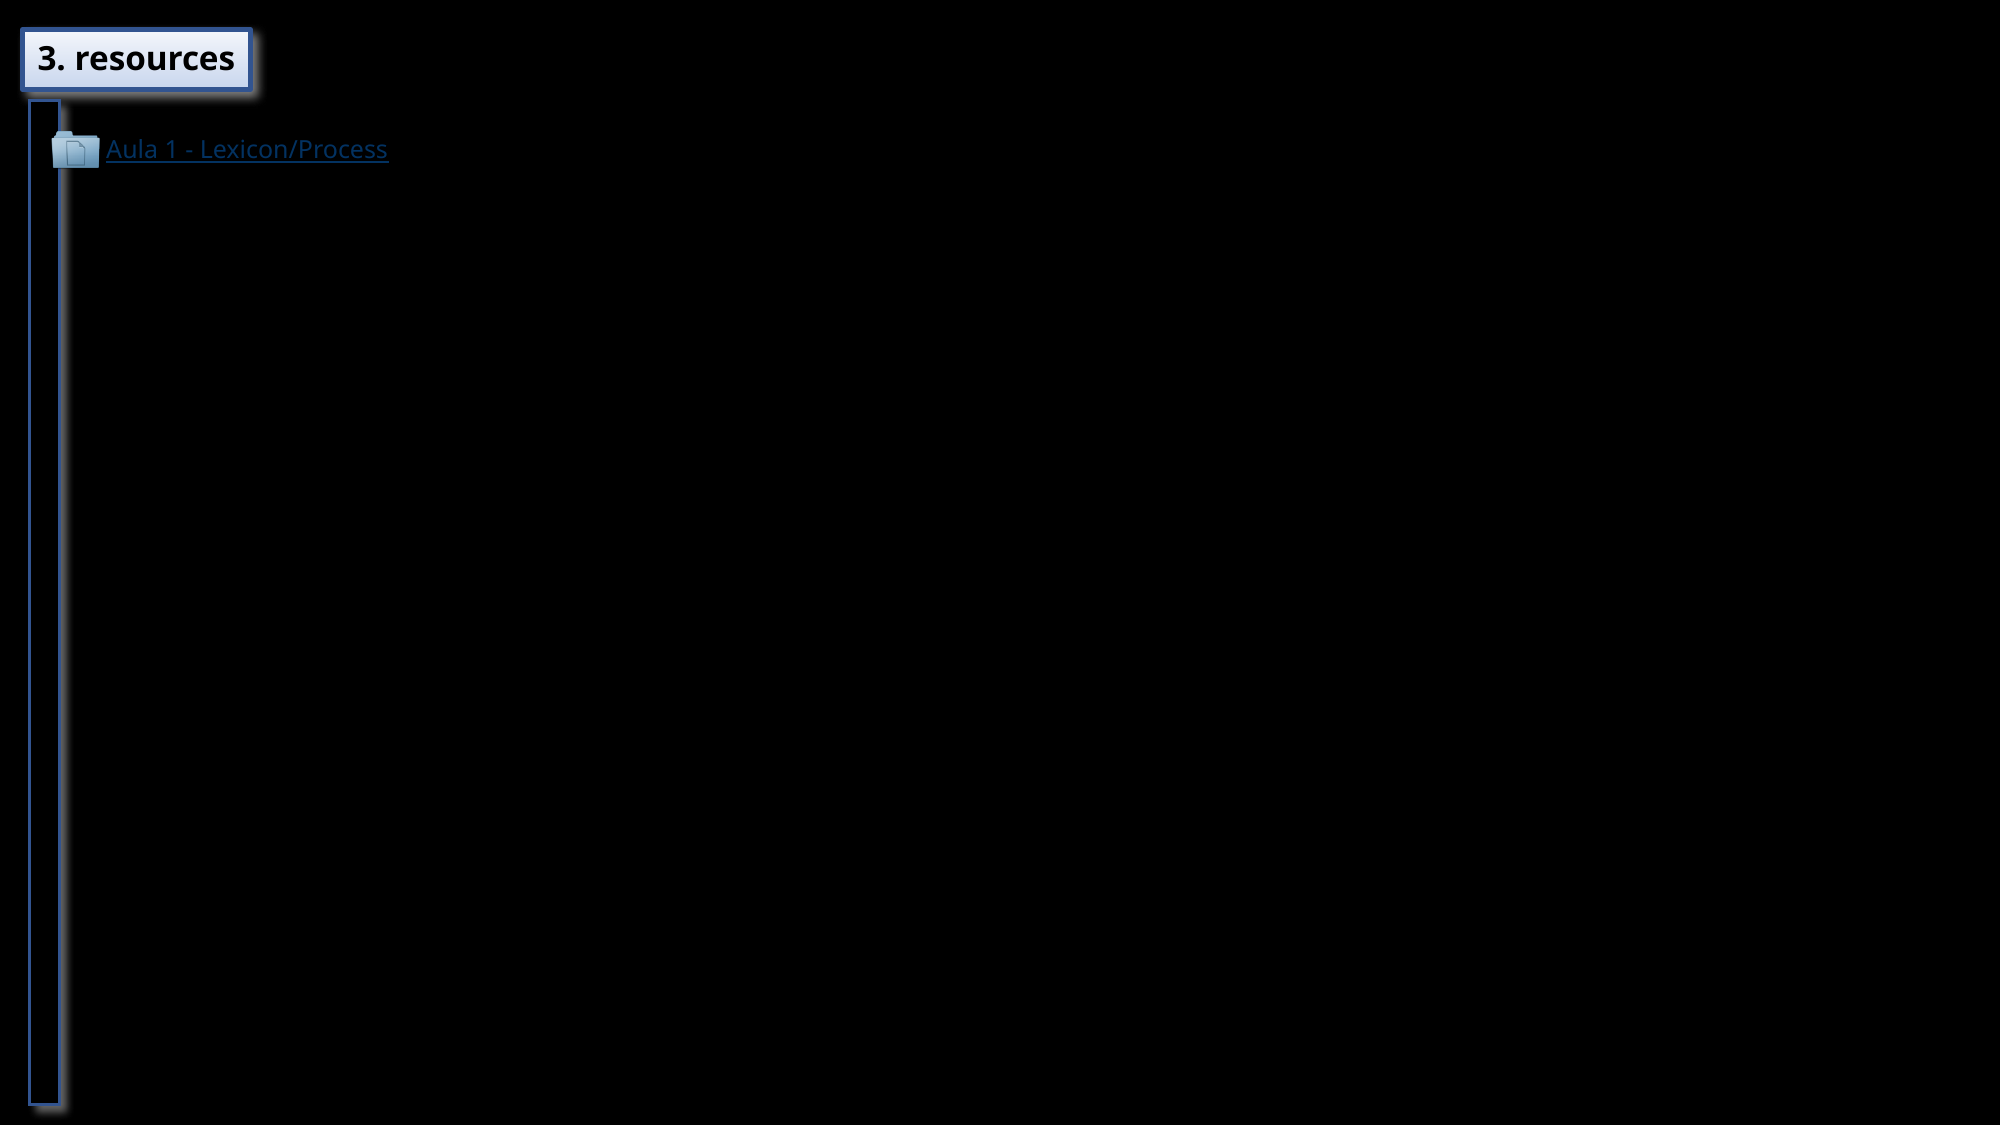

# 3. resources
Aula 1 - Lexicon/Process